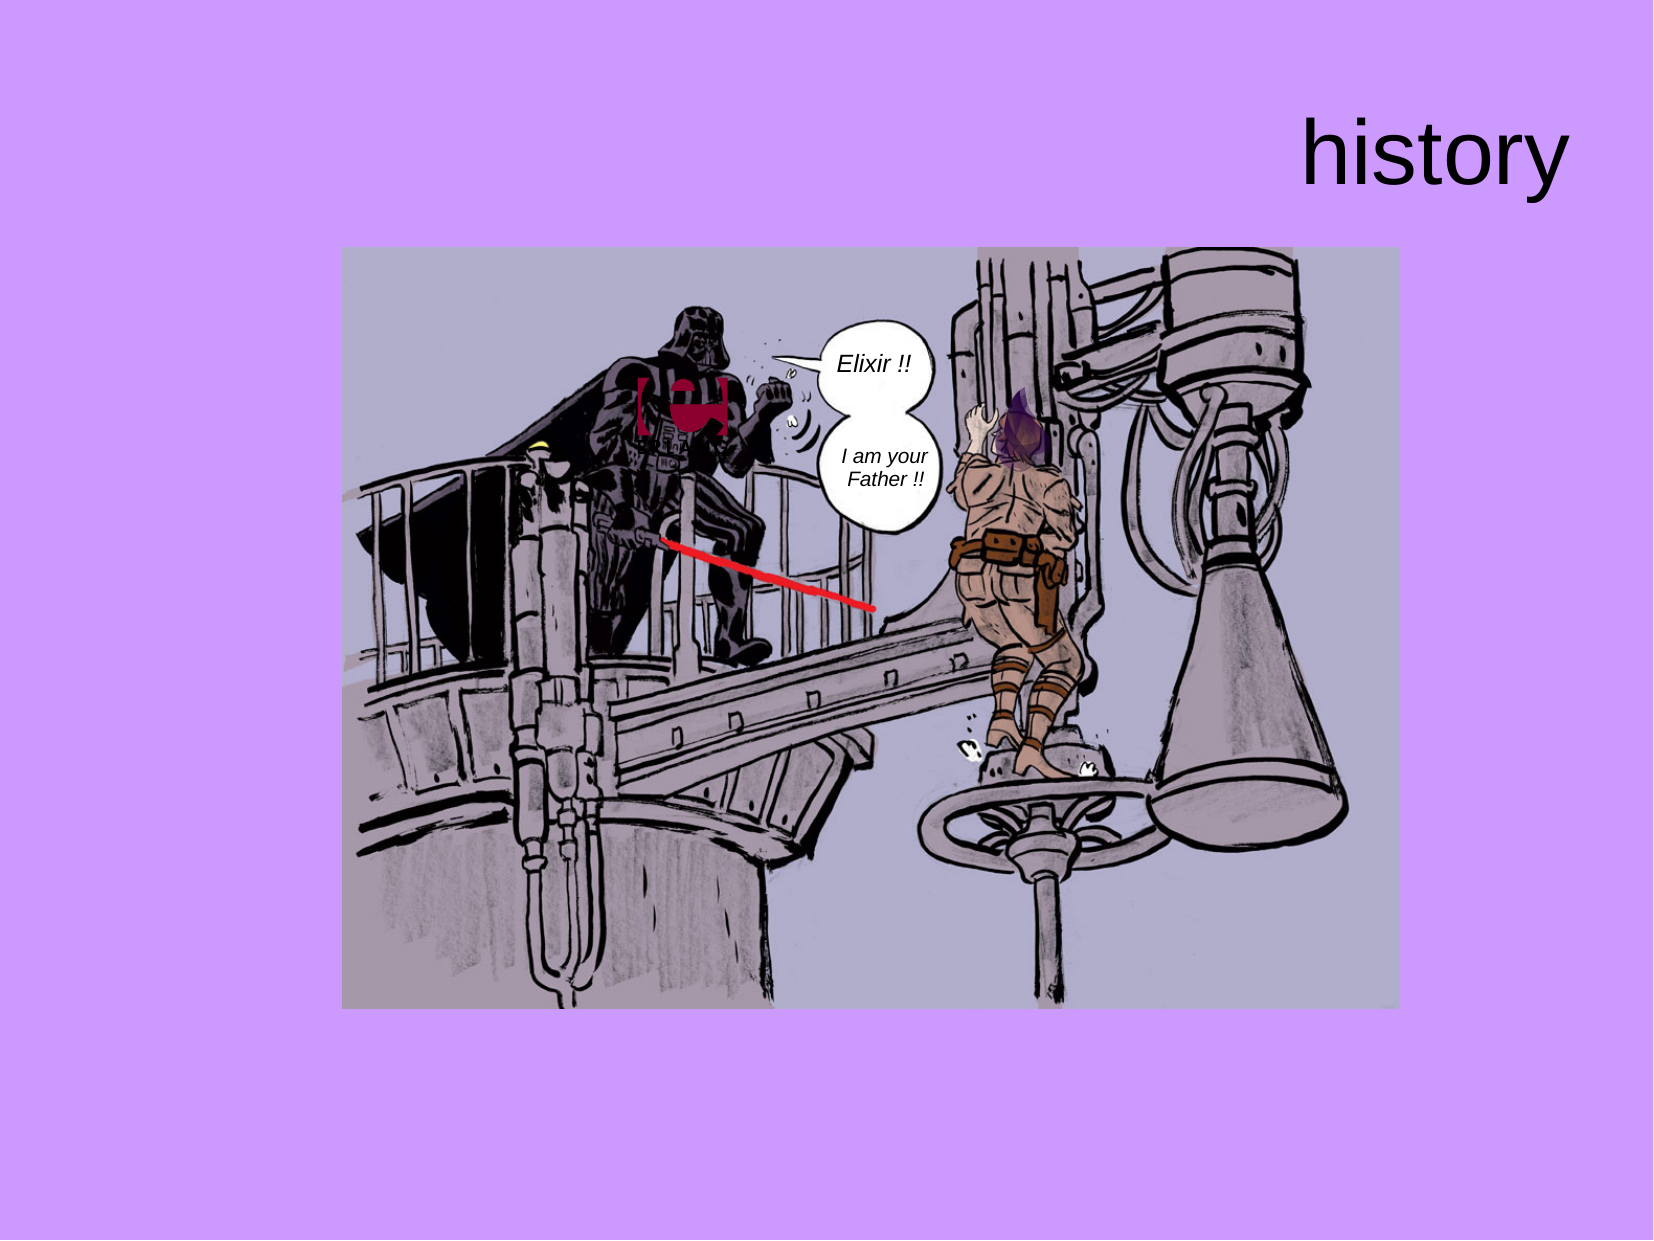

# history
 Elixir !!
I am your
 Father !!